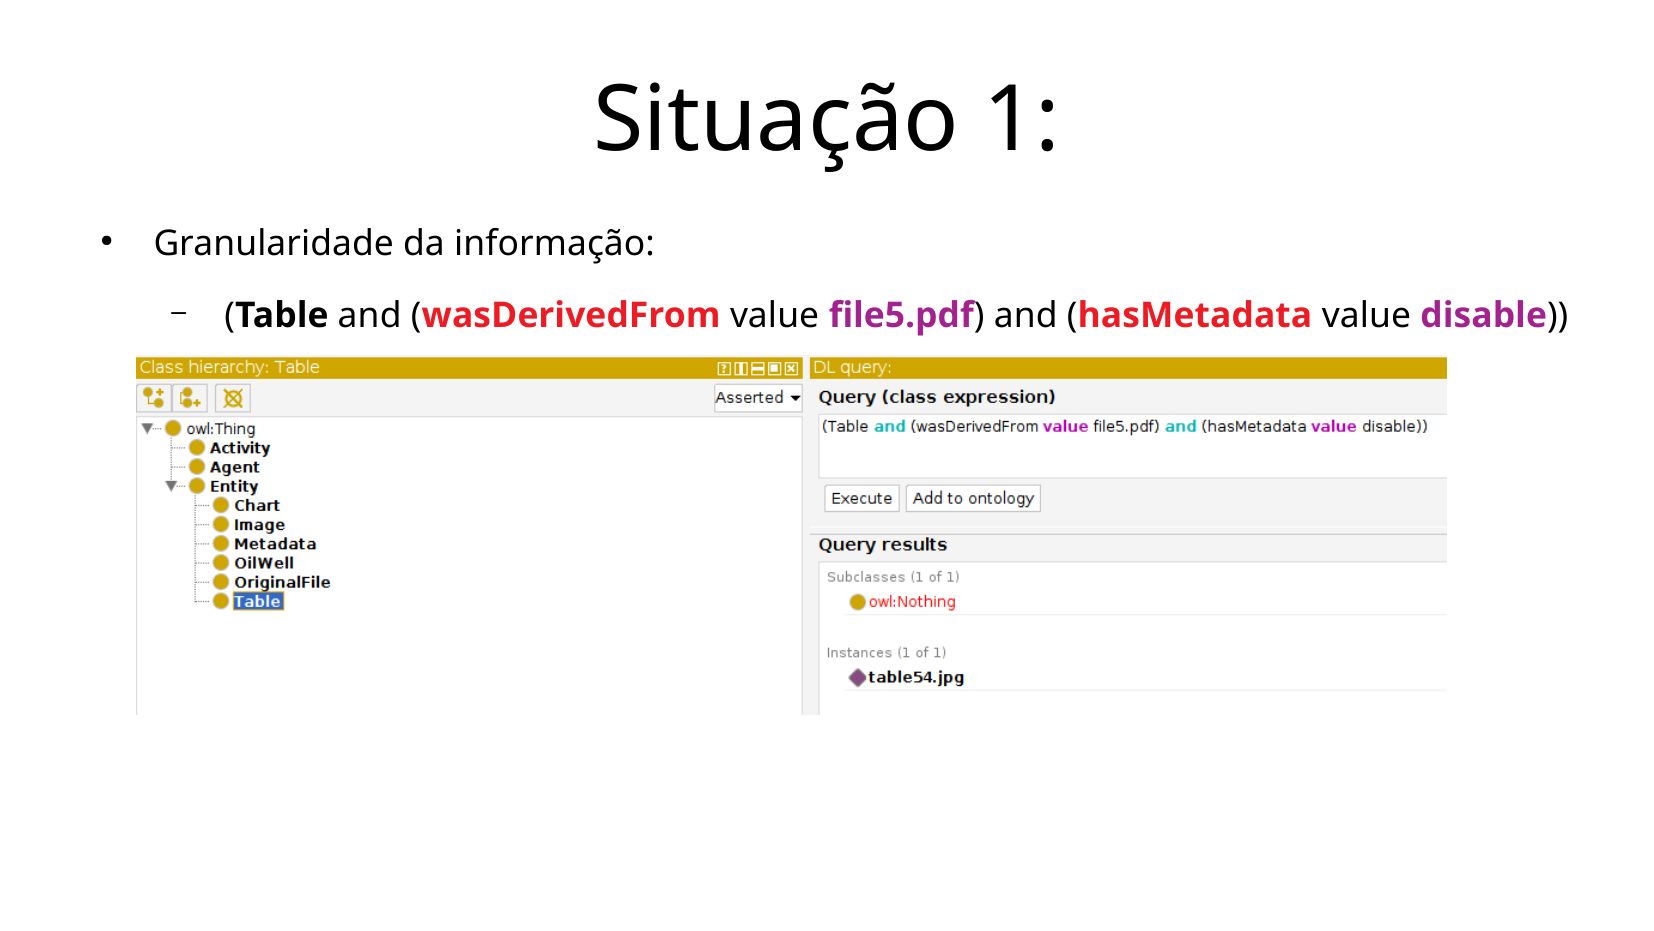

# Situação 1:
Granularidade da informação:
(Table and (wasDerivedFrom value file5.pdf) and (hasMetadata value disable))